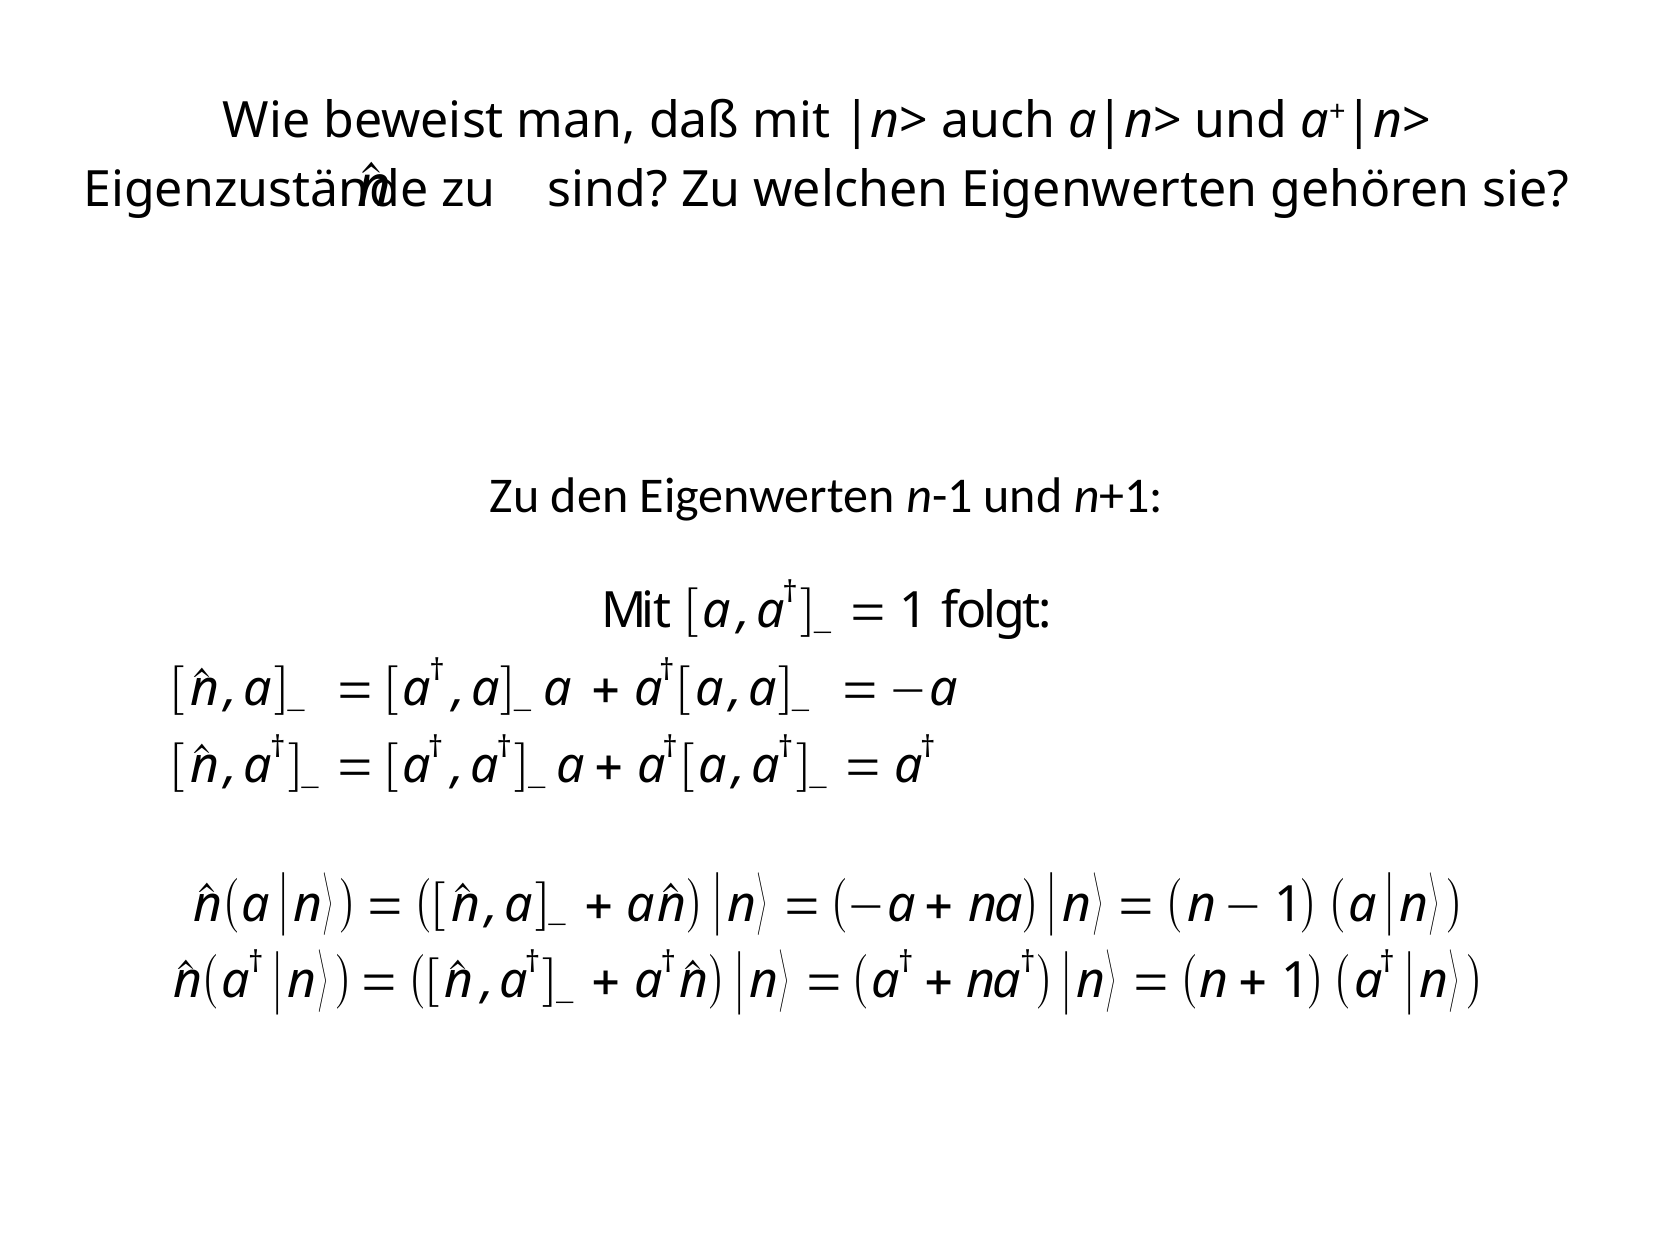

# Wie beweist man, daß mit |n> auch a|n> und a+|n> Eigenzustände zu sind? Zu welchen Eigenwerten gehören sie?
Zu den Eigenwerten n-1 und n+1: